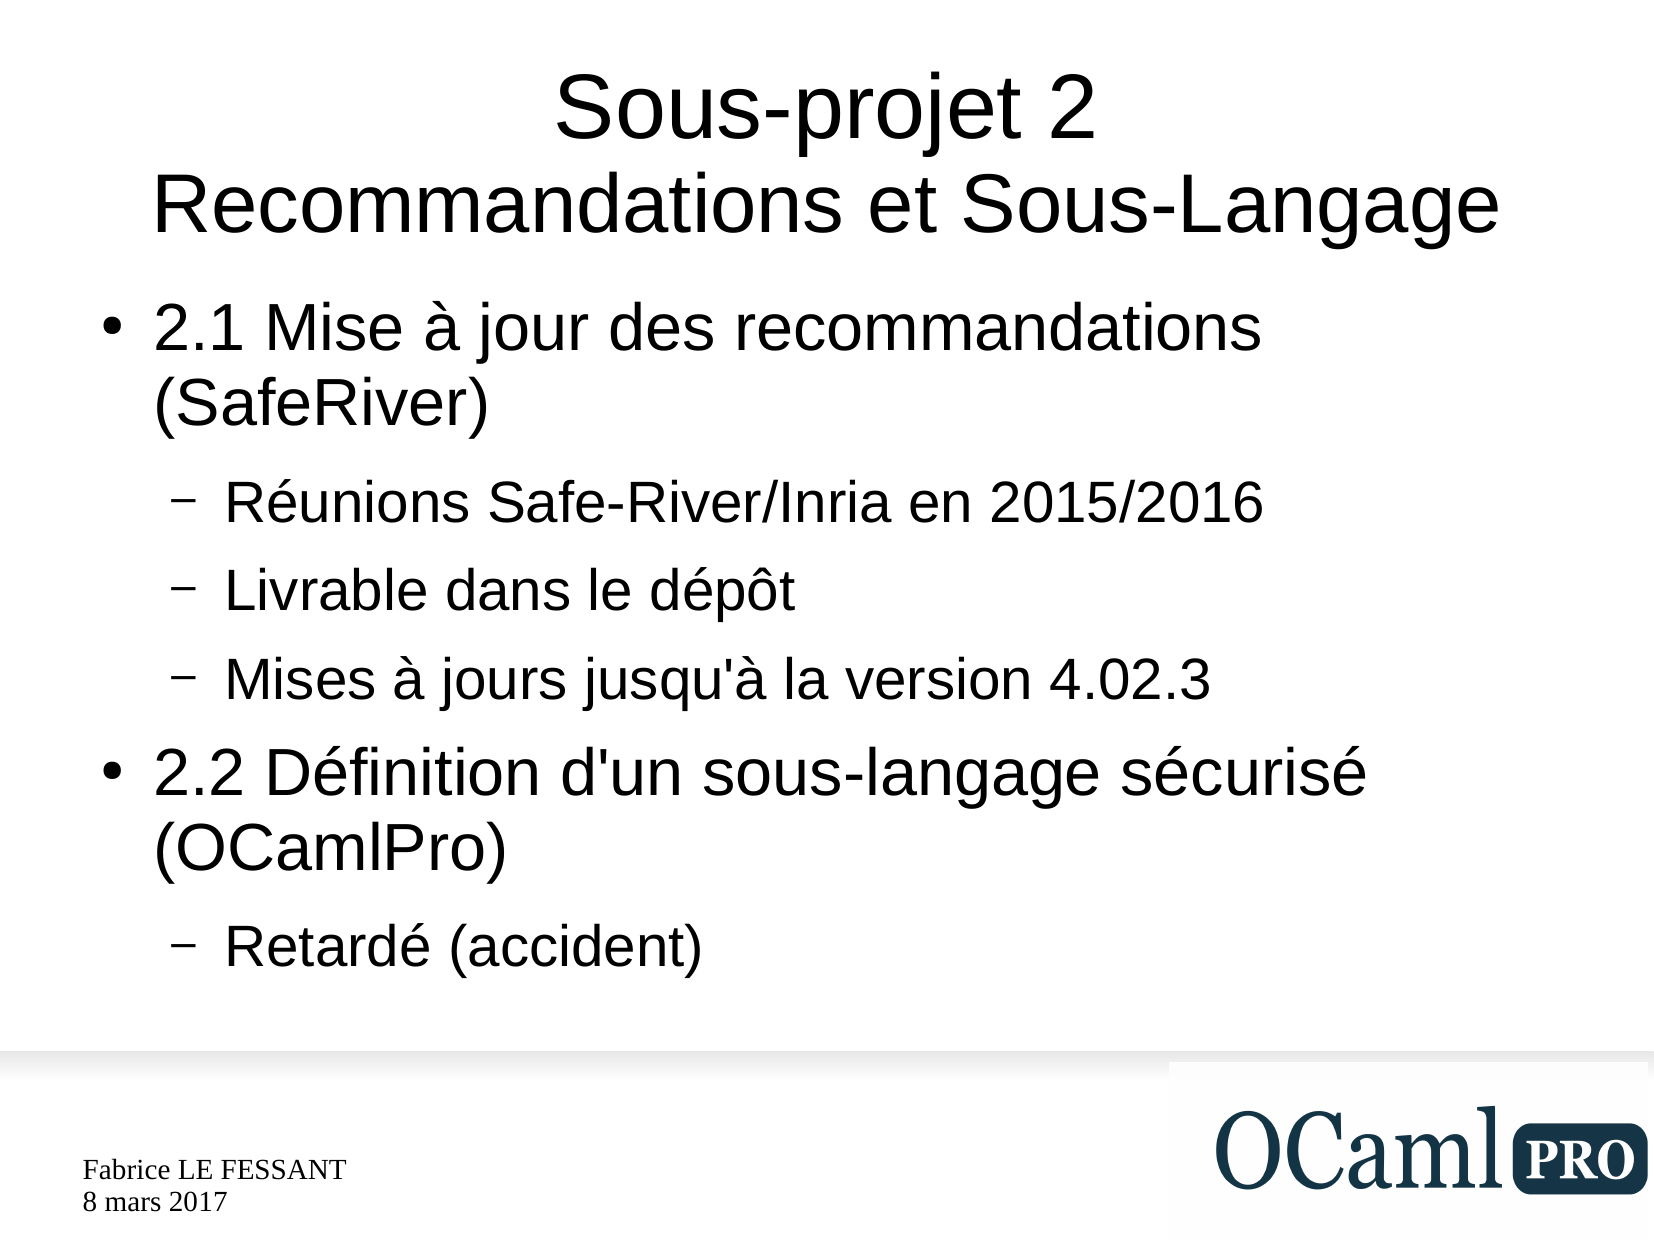

# Sous-projet 2 Recommandations et Sous-Langage
2.1 Mise à jour des recommandations (SafeRiver)
Réunions Safe-River/Inria en 2015/2016
Livrable dans le dépôt
Mises à jours jusqu'à la version 4.02.3
2.2 Définition d'un sous-langage sécurisé (OCamlPro)
Retardé (accident)